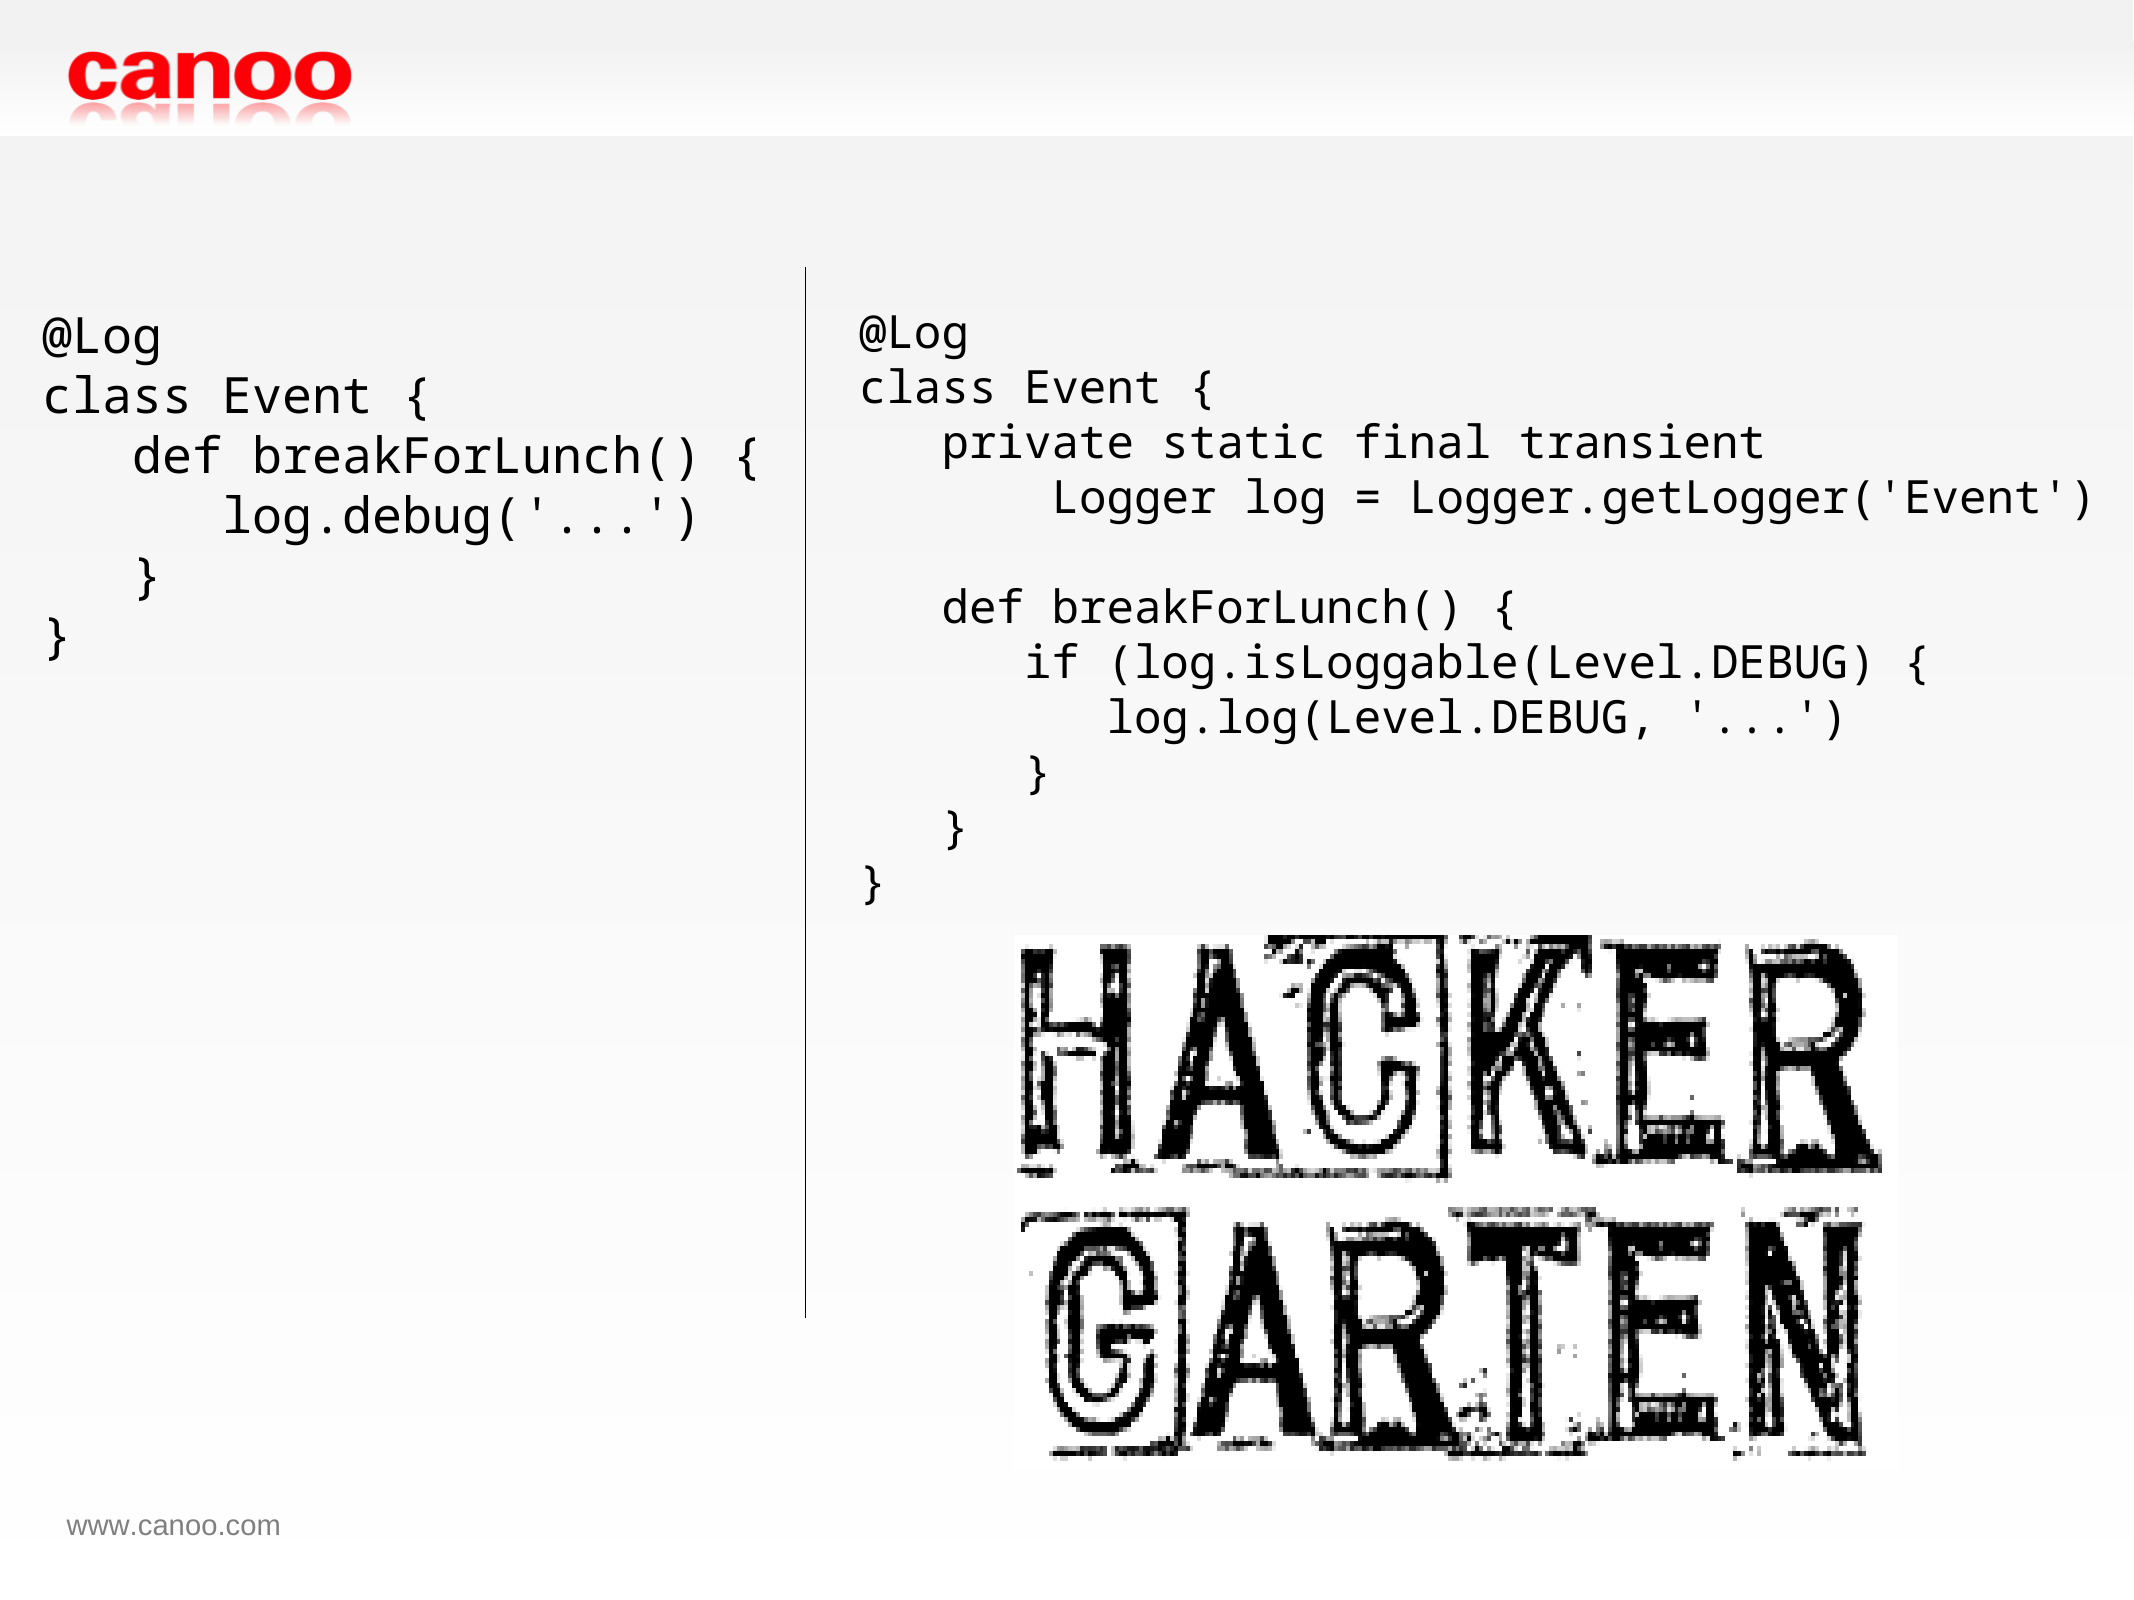

@Log
class Event {
 def breakForLunch() {
 log.debug('...')
 }
}
@Log
class Event {
 private static final transient
 Logger log = Logger.getLogger('Event')
 def breakForLunch() {
 if (log.isLoggable(Level.DEBUG) {
 log.log(Level.DEBUG, '...')
 }
 }
}